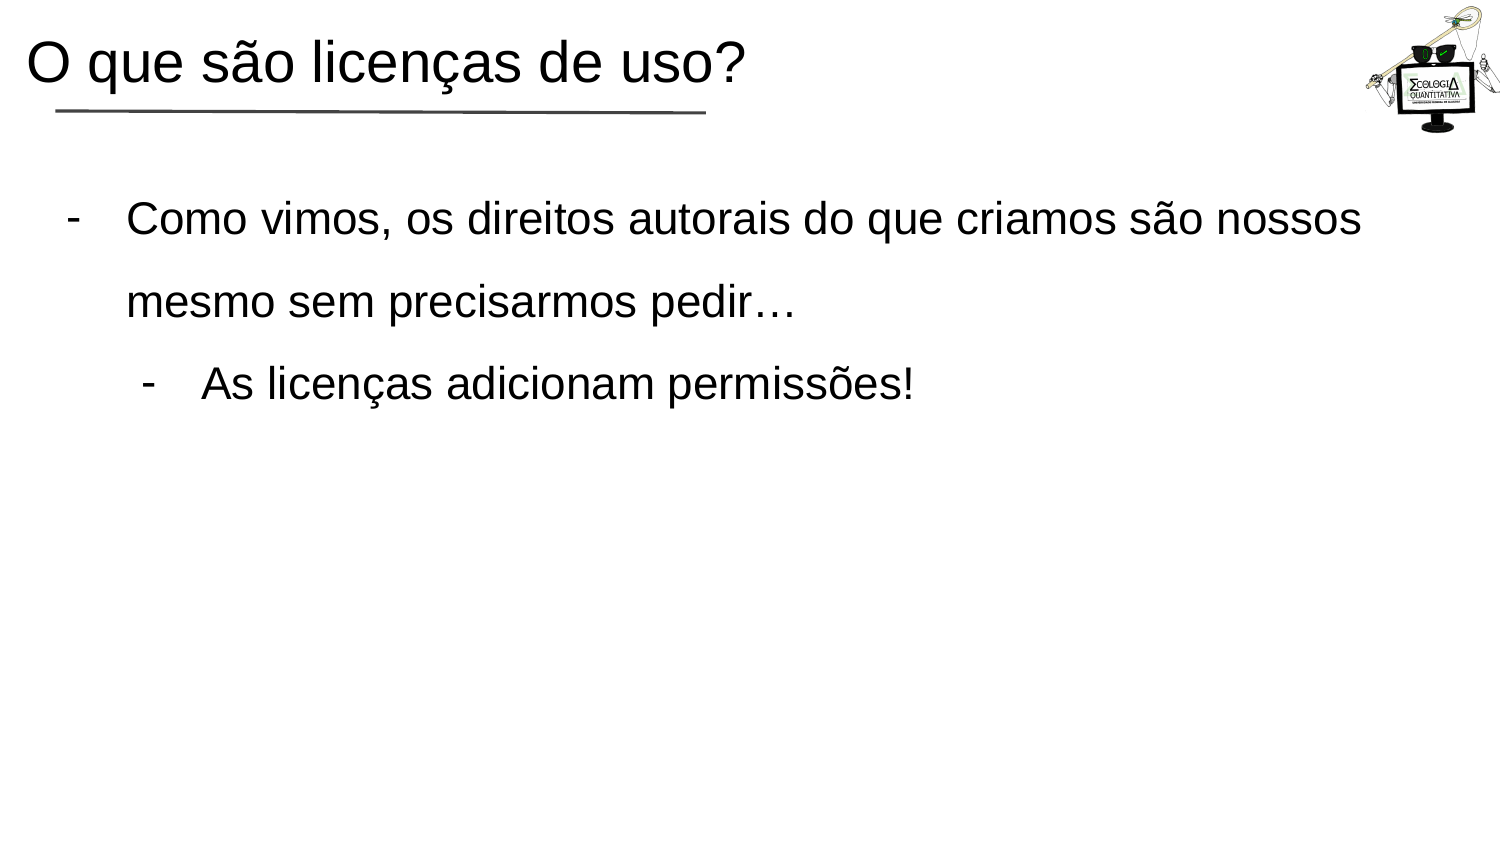

O que são licenças de uso?
Como vimos, os direitos autorais do que criamos são nossos mesmo sem precisarmos pedir…
As licenças adicionam permissões!